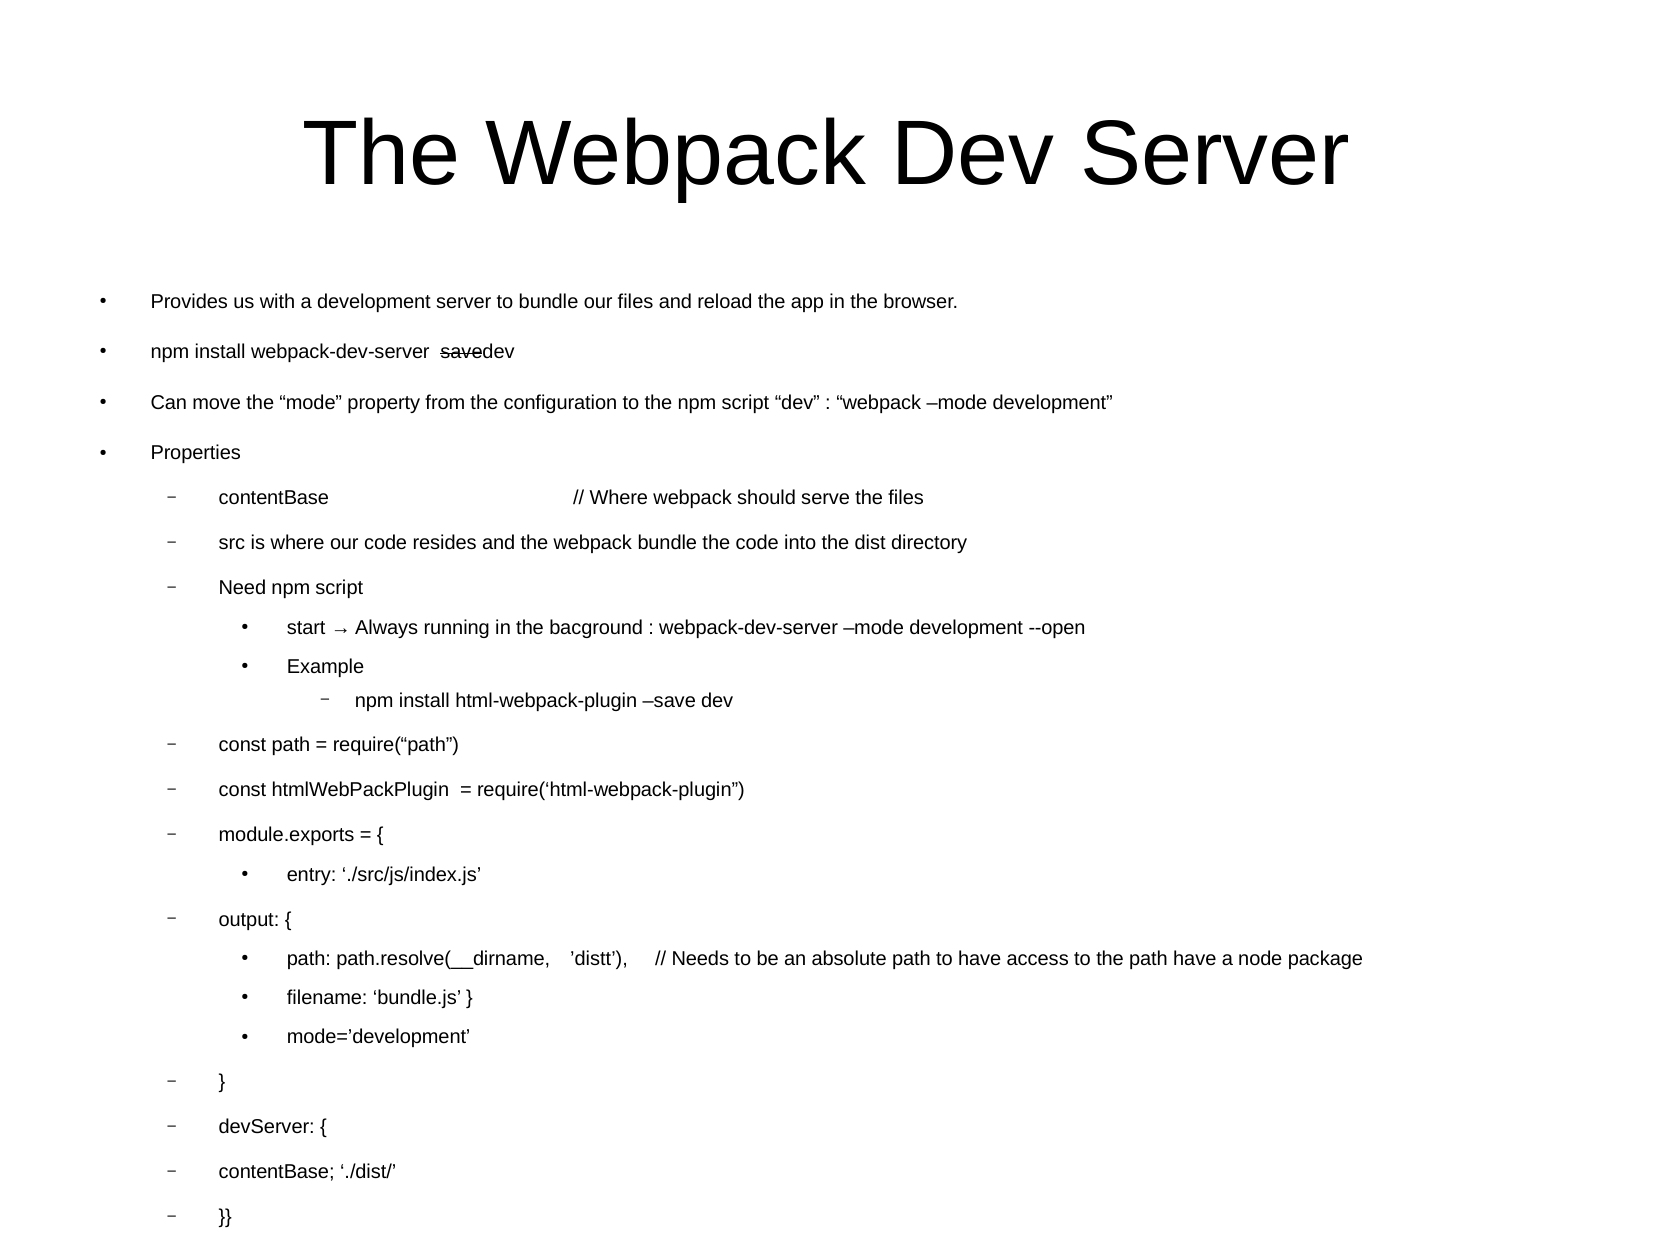

# The Webpack Dev Server
Provides us with a development server to bundle our files and reload the app in the browser.
npm install webpack-dev-server savedev
Can move the “mode” property from the configuration to the npm script “dev” : “webpack –mode development”
Properties
contentBase 				// Where webpack should serve the files
src is where our code resides and the webpack bundle the code into the dist directory
Need npm script
start → Always running in the bacground : webpack-dev-server –mode development --open
Example
npm install html-webpack-plugin –save dev
const path = require(“path”)
const htmlWebPackPlugin = require(‘html-webpack-plugin”)
module.exports = {
entry: ‘./src/js/index.js’
output: {
path: path.resolve(__dirname, 	’distt’), // Needs to be an absolute path to have access to the path have a node package
filename: ‘bundle.js’ }
mode=’development’
}
devServer: {
contentBase; ‘./dist/’
}}